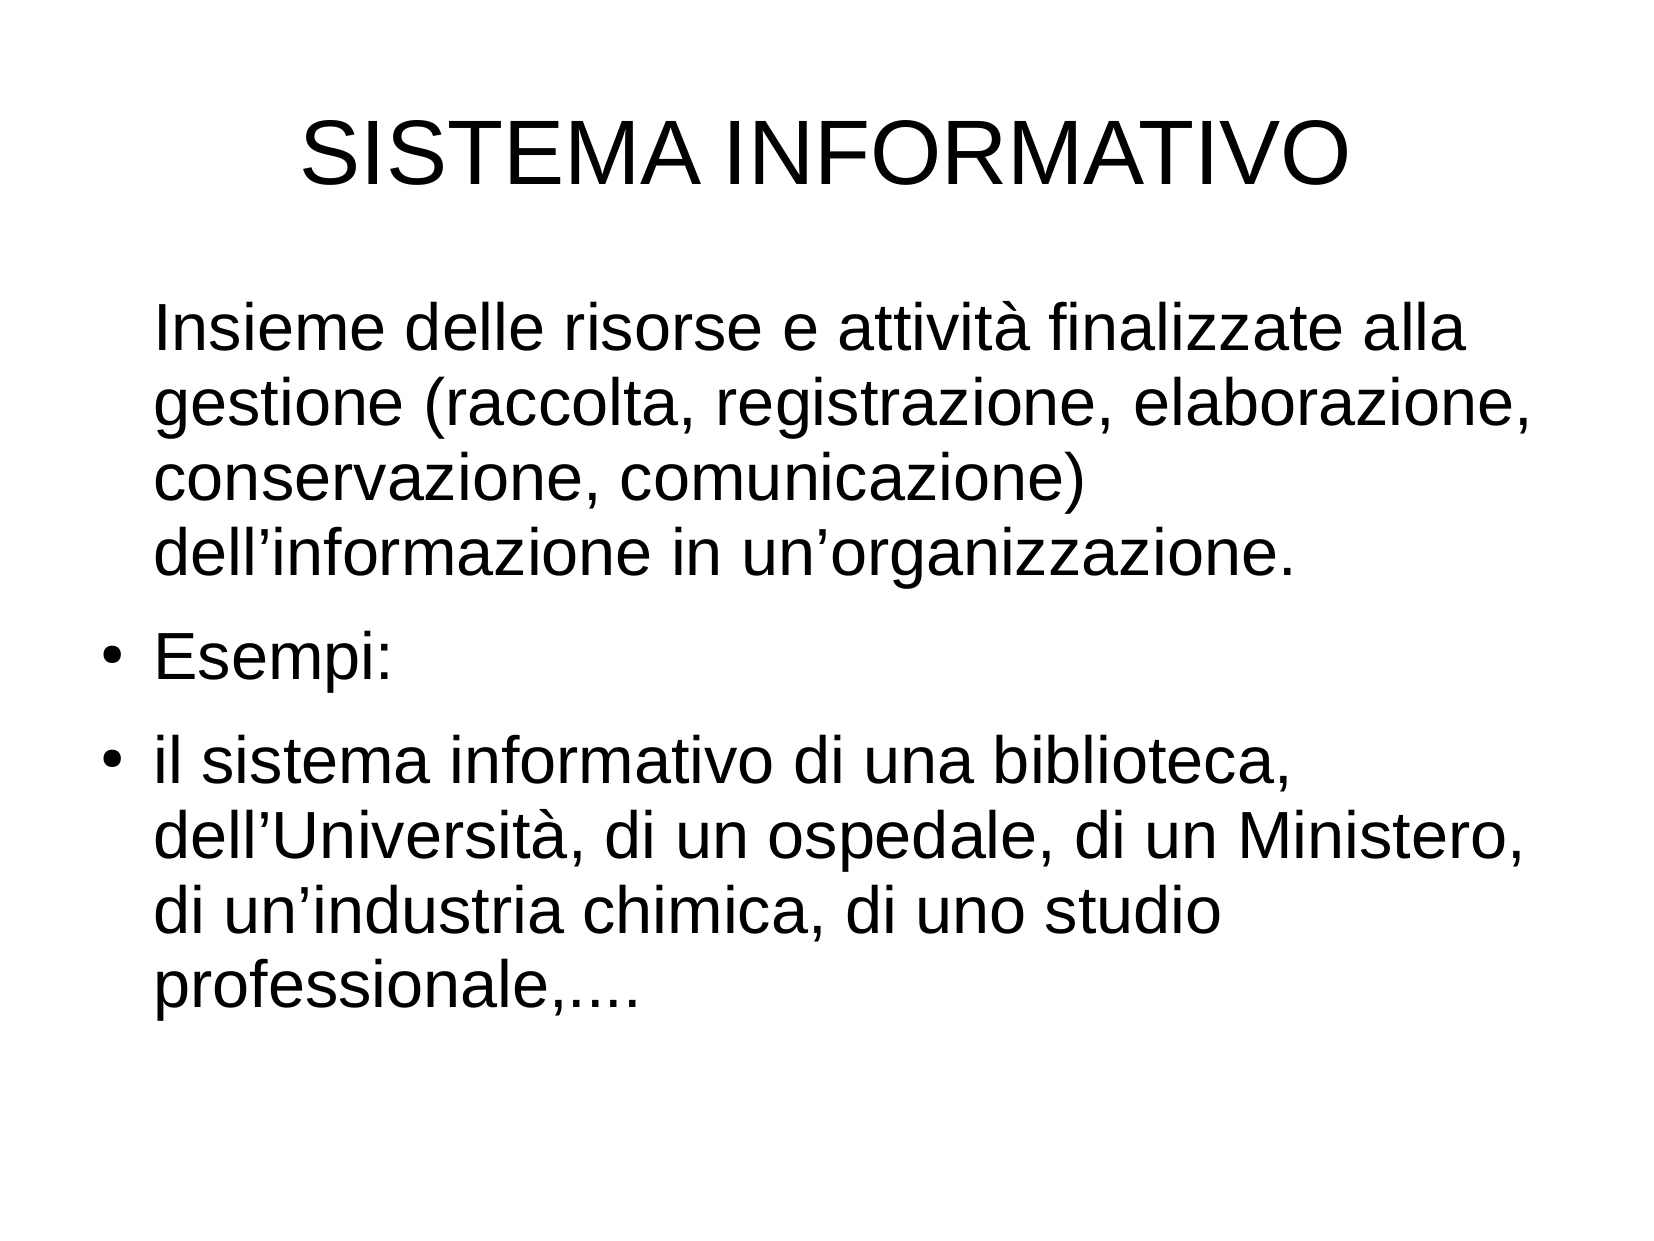

# SISTEMA INFORMATIVO
Insieme delle risorse e attività finalizzate alla gestione (raccolta, registrazione, elaborazione, conservazione, comunicazione) dell’informazione in un’organizzazione.
Esempi:
il sistema informativo di una biblioteca, dell’Università, di un ospedale, di un Ministero, di un’industria chimica, di uno studio professionale,....